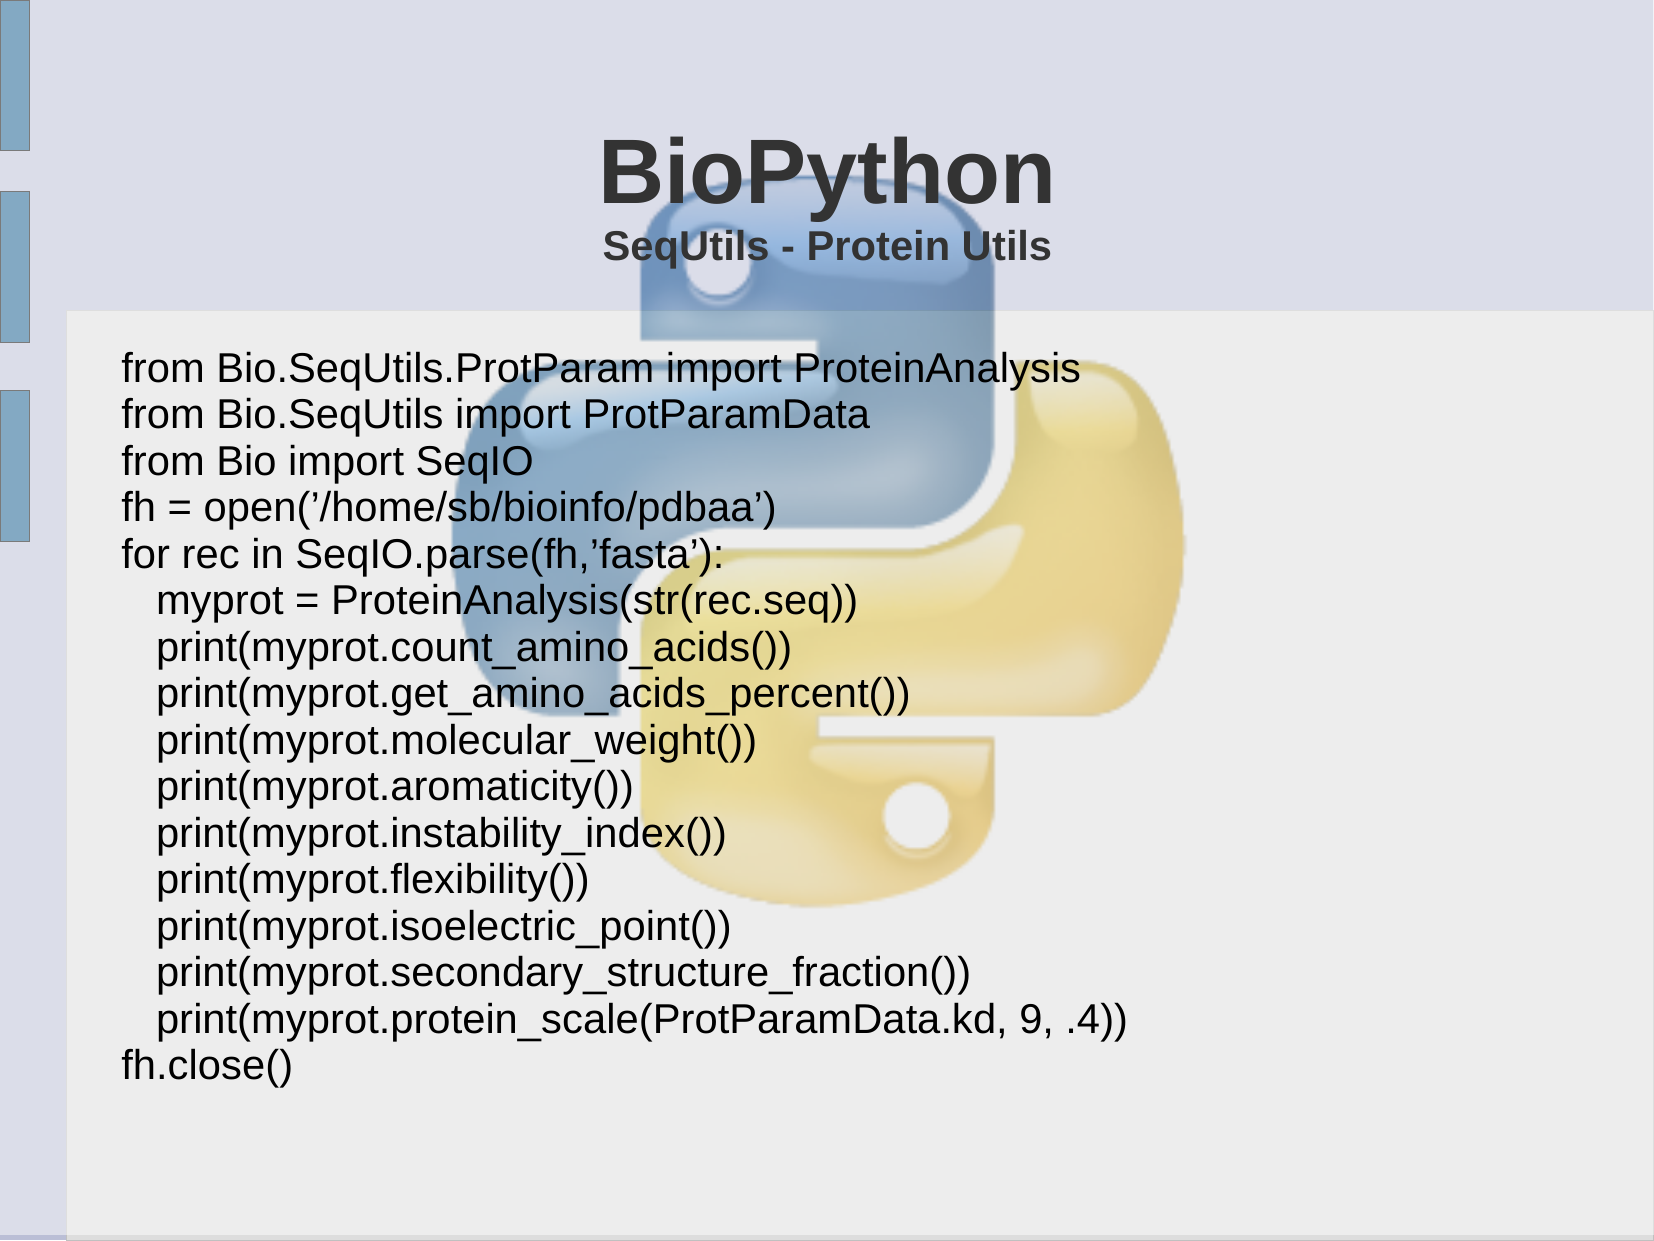

# BioPython SeqUtils - Protein Utils
from Bio.SeqUtils.ProtParam import ProteinAnalysis
from Bio.SeqUtils import ProtParamData
from Bio import SeqIO
fh = open(’/home/sb/bioinfo/pdbaa’)
for rec in SeqIO.parse(fh,’fasta’):
 myprot = ProteinAnalysis(str(rec.seq))
 print(myprot.count_amino_acids())
 print(myprot.get_amino_acids_percent())
 print(myprot.molecular_weight())
 print(myprot.aromaticity())
 print(myprot.instability_index())
 print(myprot.flexibility())
 print(myprot.isoelectric_point())
 print(myprot.secondary_structure_fraction())
 print(myprot.protein_scale(ProtParamData.kd, 9, .4))
fh.close()